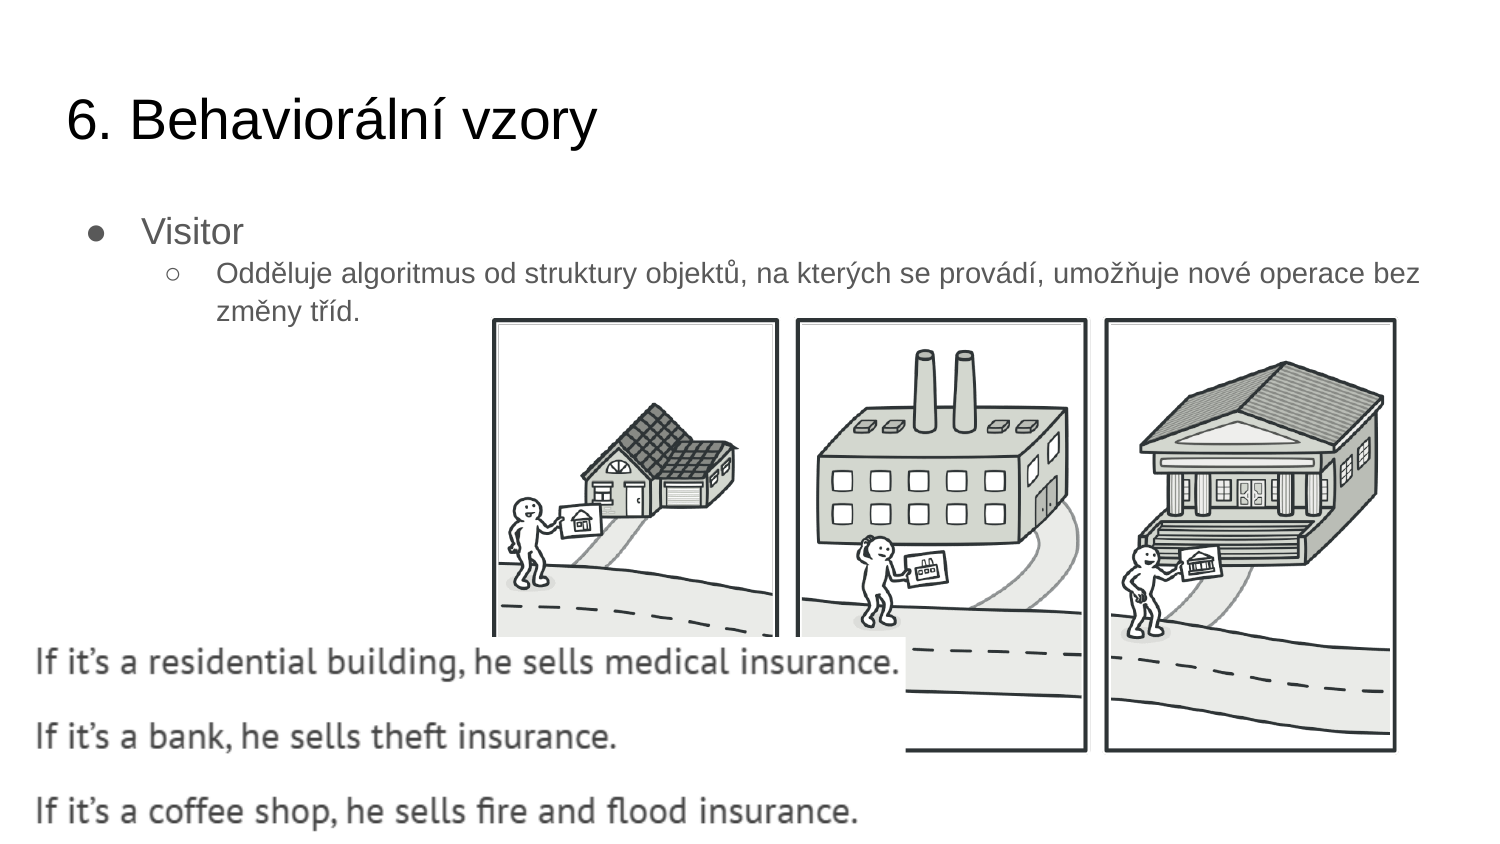

# 6. Behaviorální vzory
Visitor
Odděluje algoritmus od struktury objektů, na kterých se provádí, umožňuje nové operace bez změny tříd.